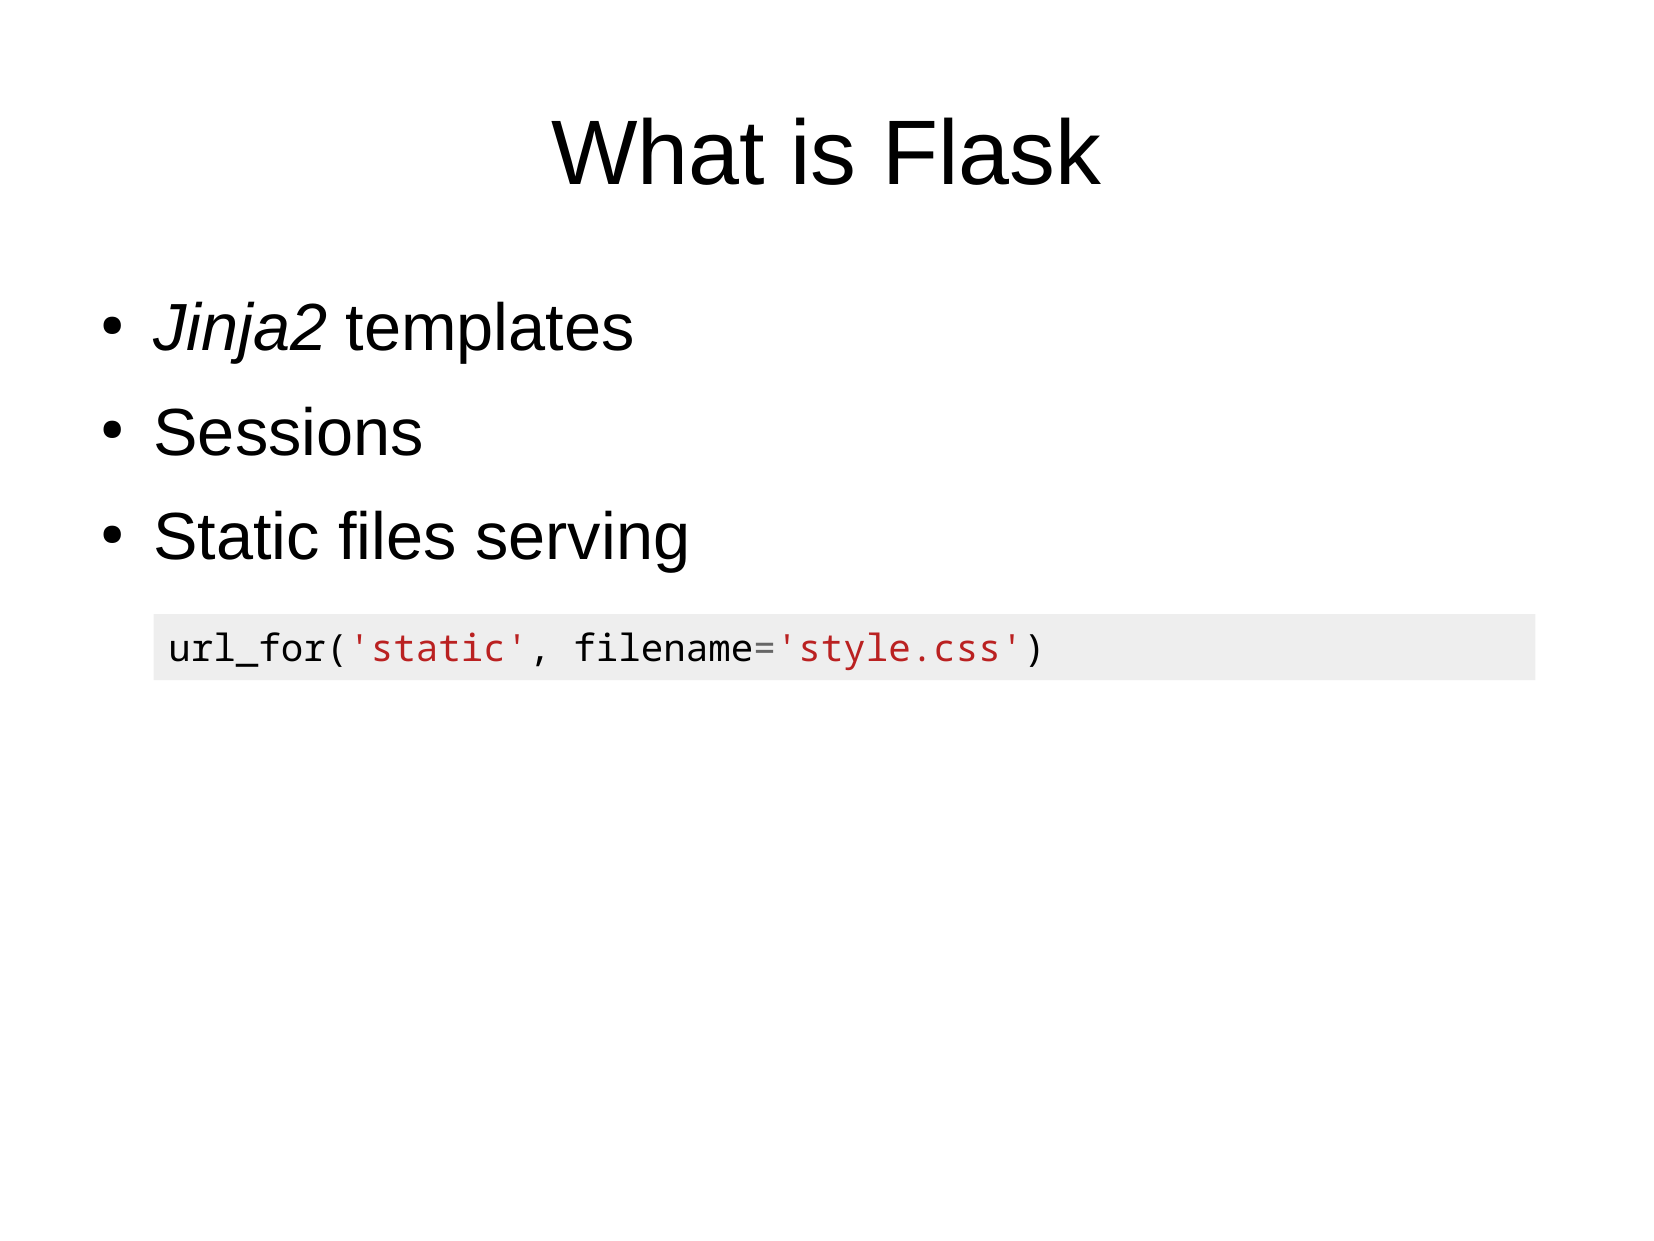

# What is Flask
Jinja2 templates
Sessions
Static files serving
url_for('static', filename='style.css')